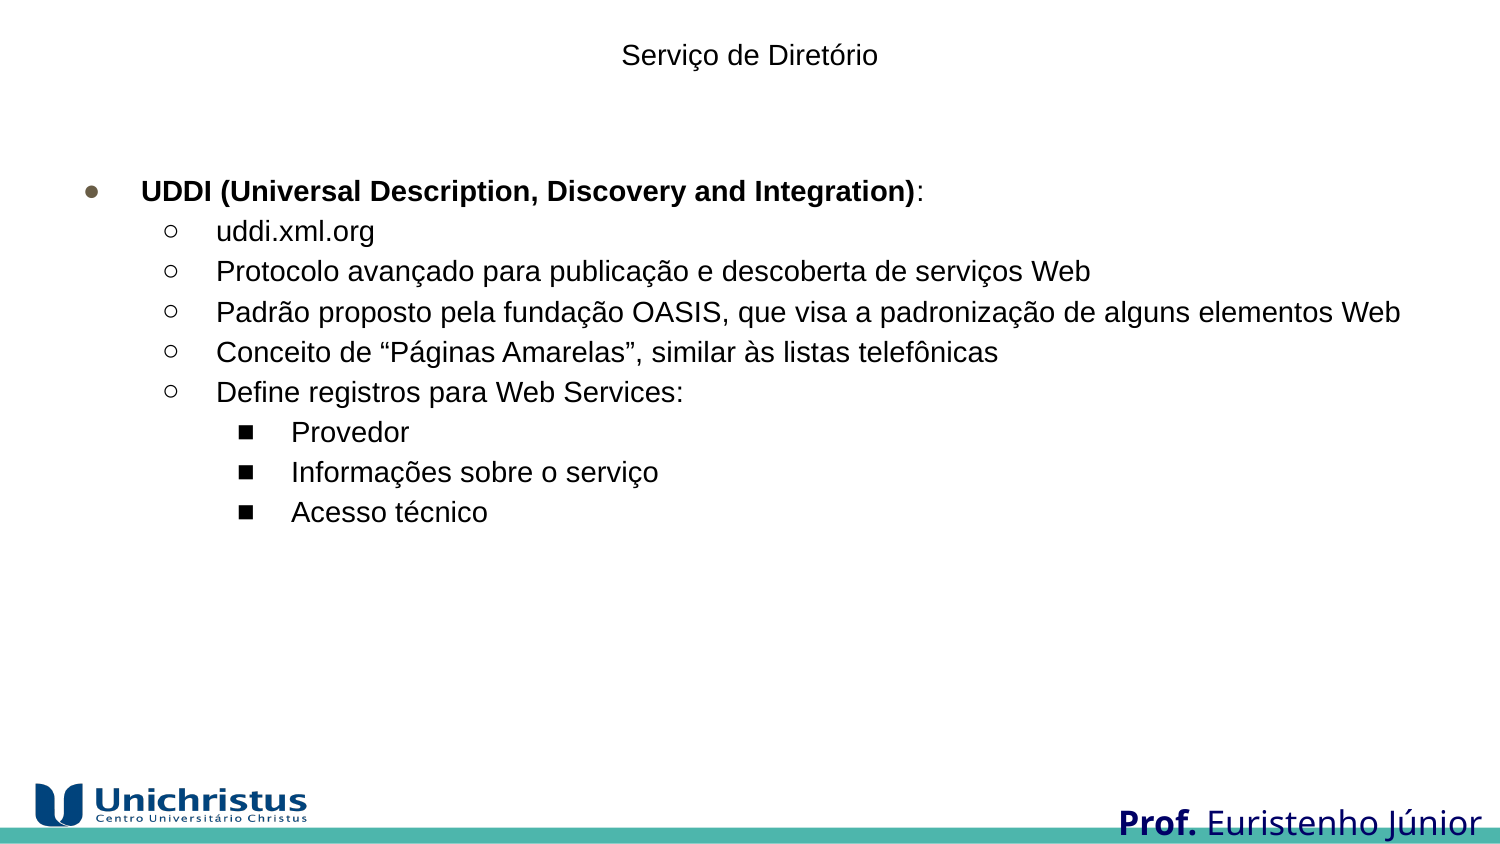

# Serviço de Diretório
UDDI (Universal Description, Discovery and Integration):
uddi.xml.org
Protocolo avançado para publicação e descoberta de serviços Web
Padrão proposto pela fundação OASIS, que visa a padronização de alguns elementos Web
Conceito de “Páginas Amarelas”, similar às listas telefônicas
Define registros para Web Services:
Provedor
Informações sobre o serviço
Acesso técnico
Prof. Euristenho Júnior